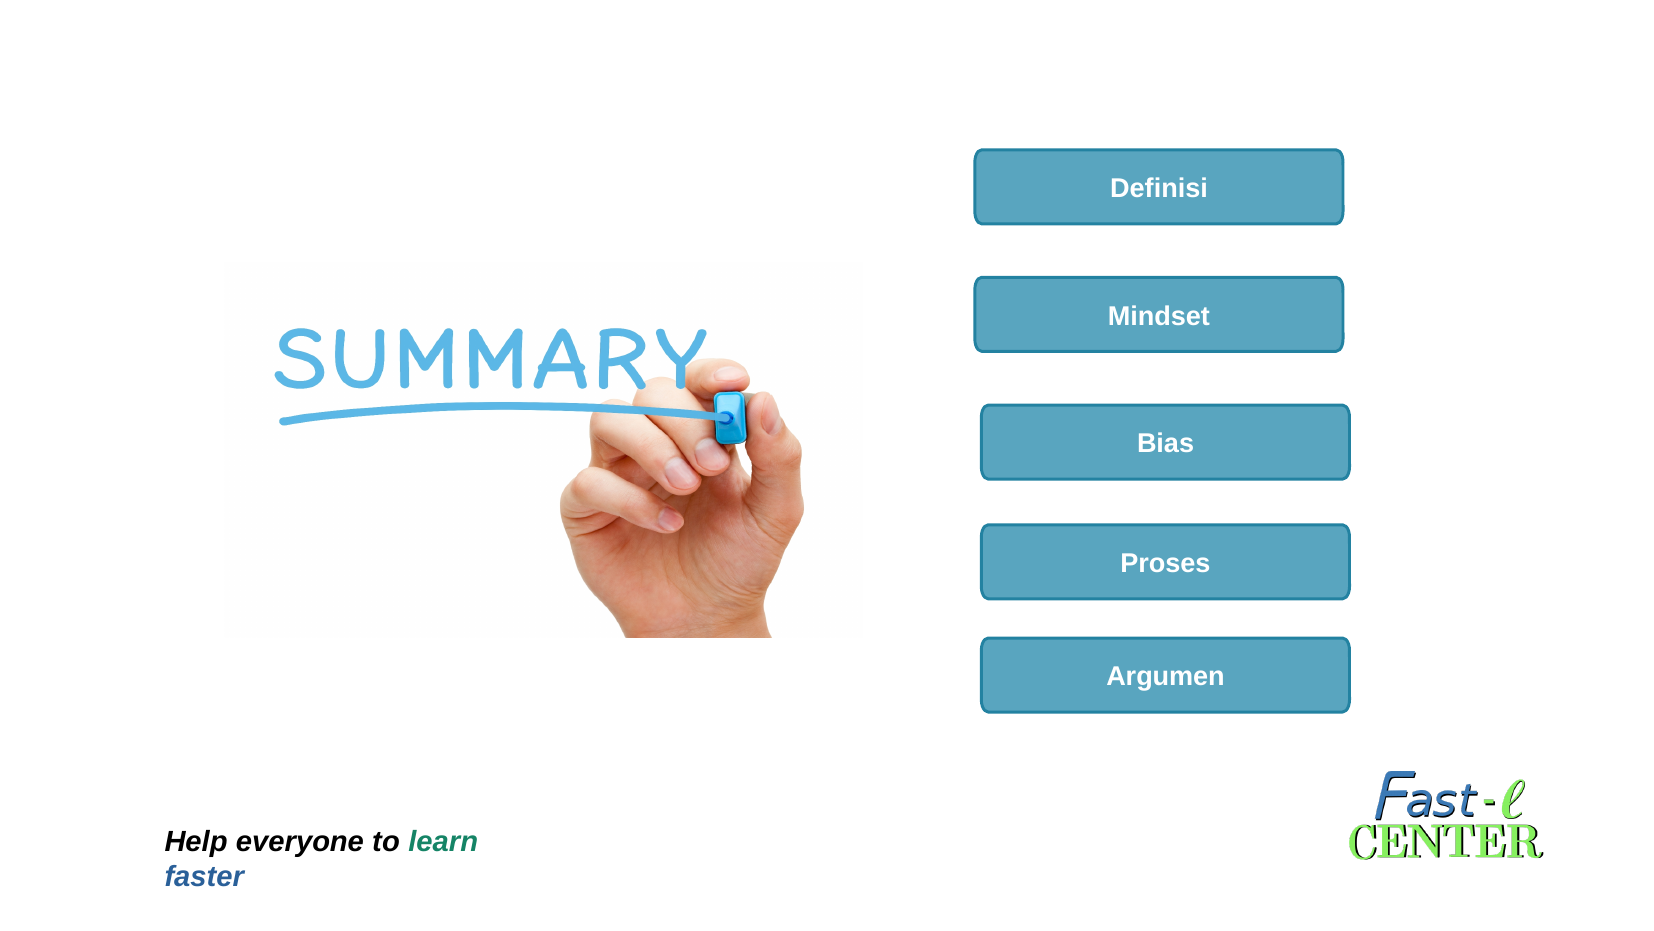

Definisi
Mindset
Bias
Proses
Argumen
Help everyone to learn faster